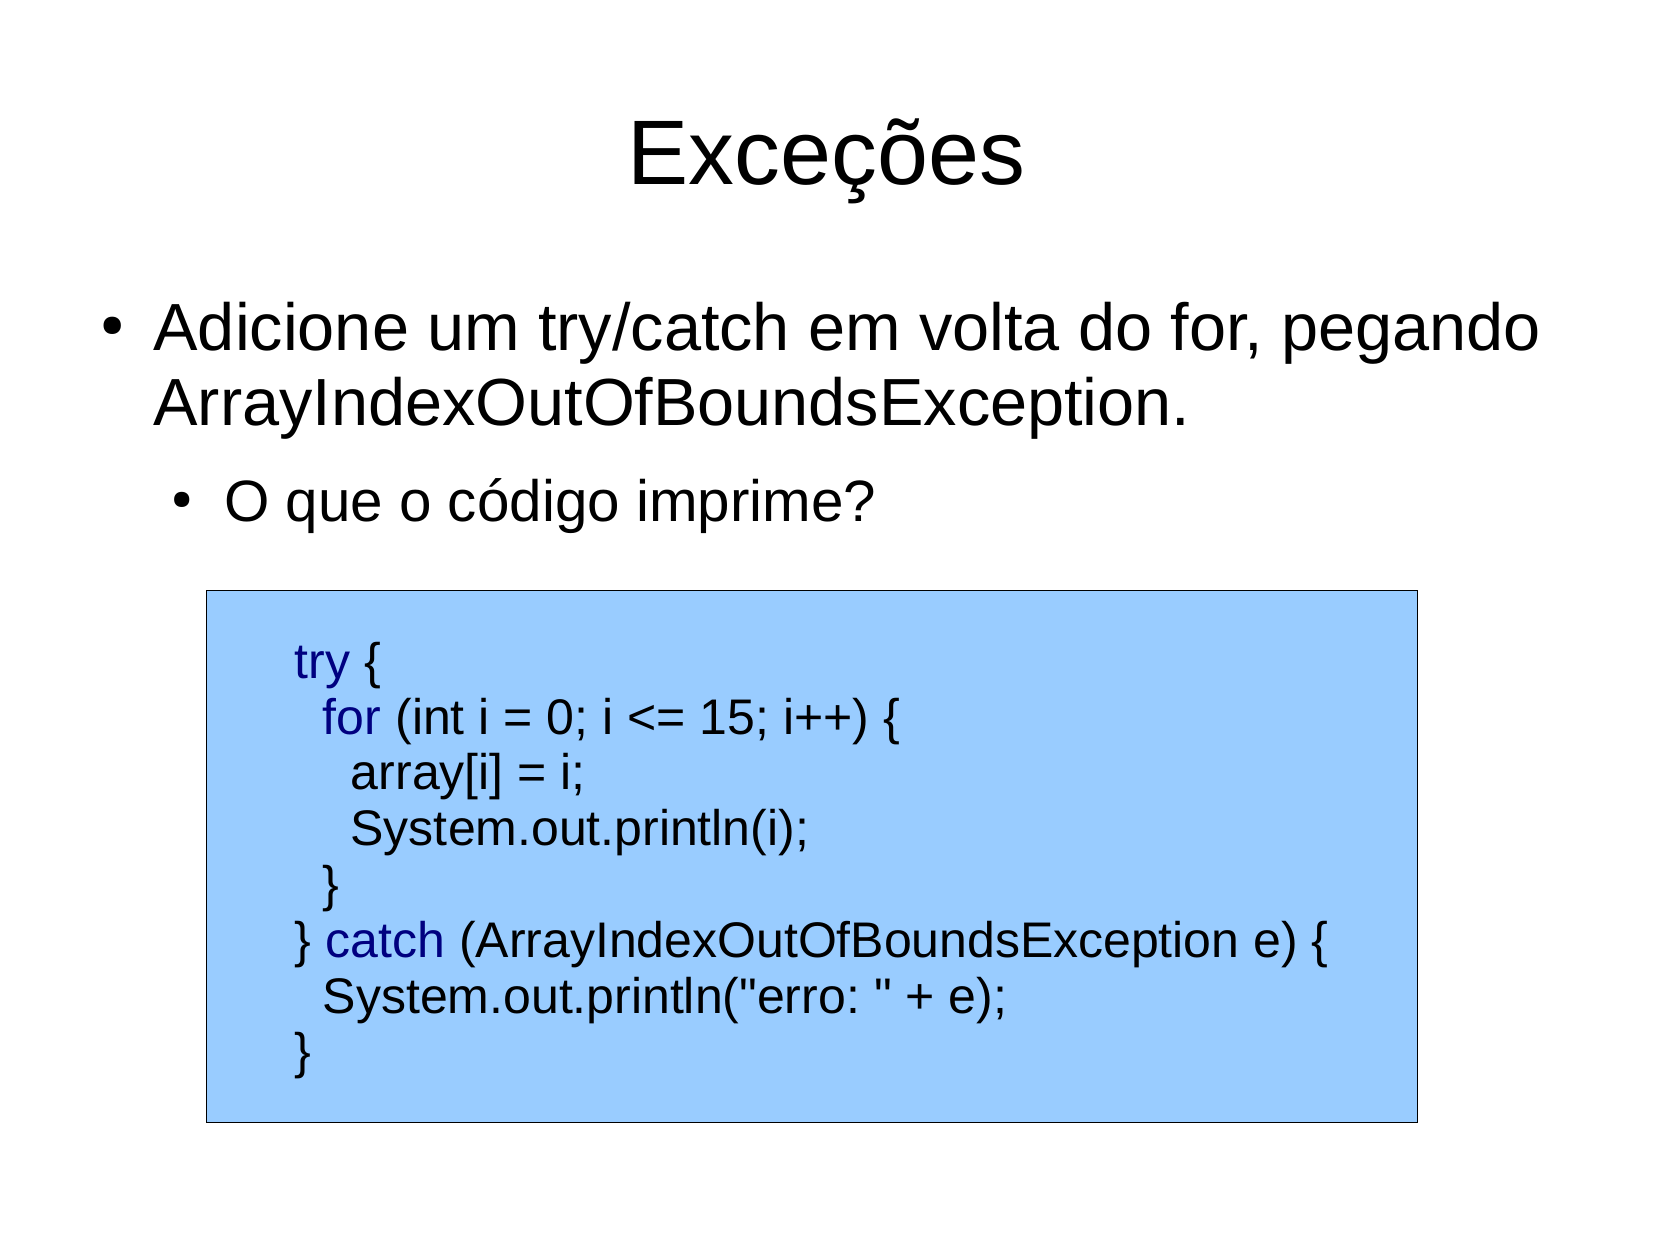

# Exceções
Adicione um try/catch em volta do for, pegando ArrayIndexOutOfBoundsException.
O que o código imprime?
try {
 for (int i = 0; i <= 15; i++) {
 array[i] = i;
 System.out.println(i);
 }
} catch (ArrayIndexOutOfBoundsException e) {
 System.out.println("erro: " + e);
}